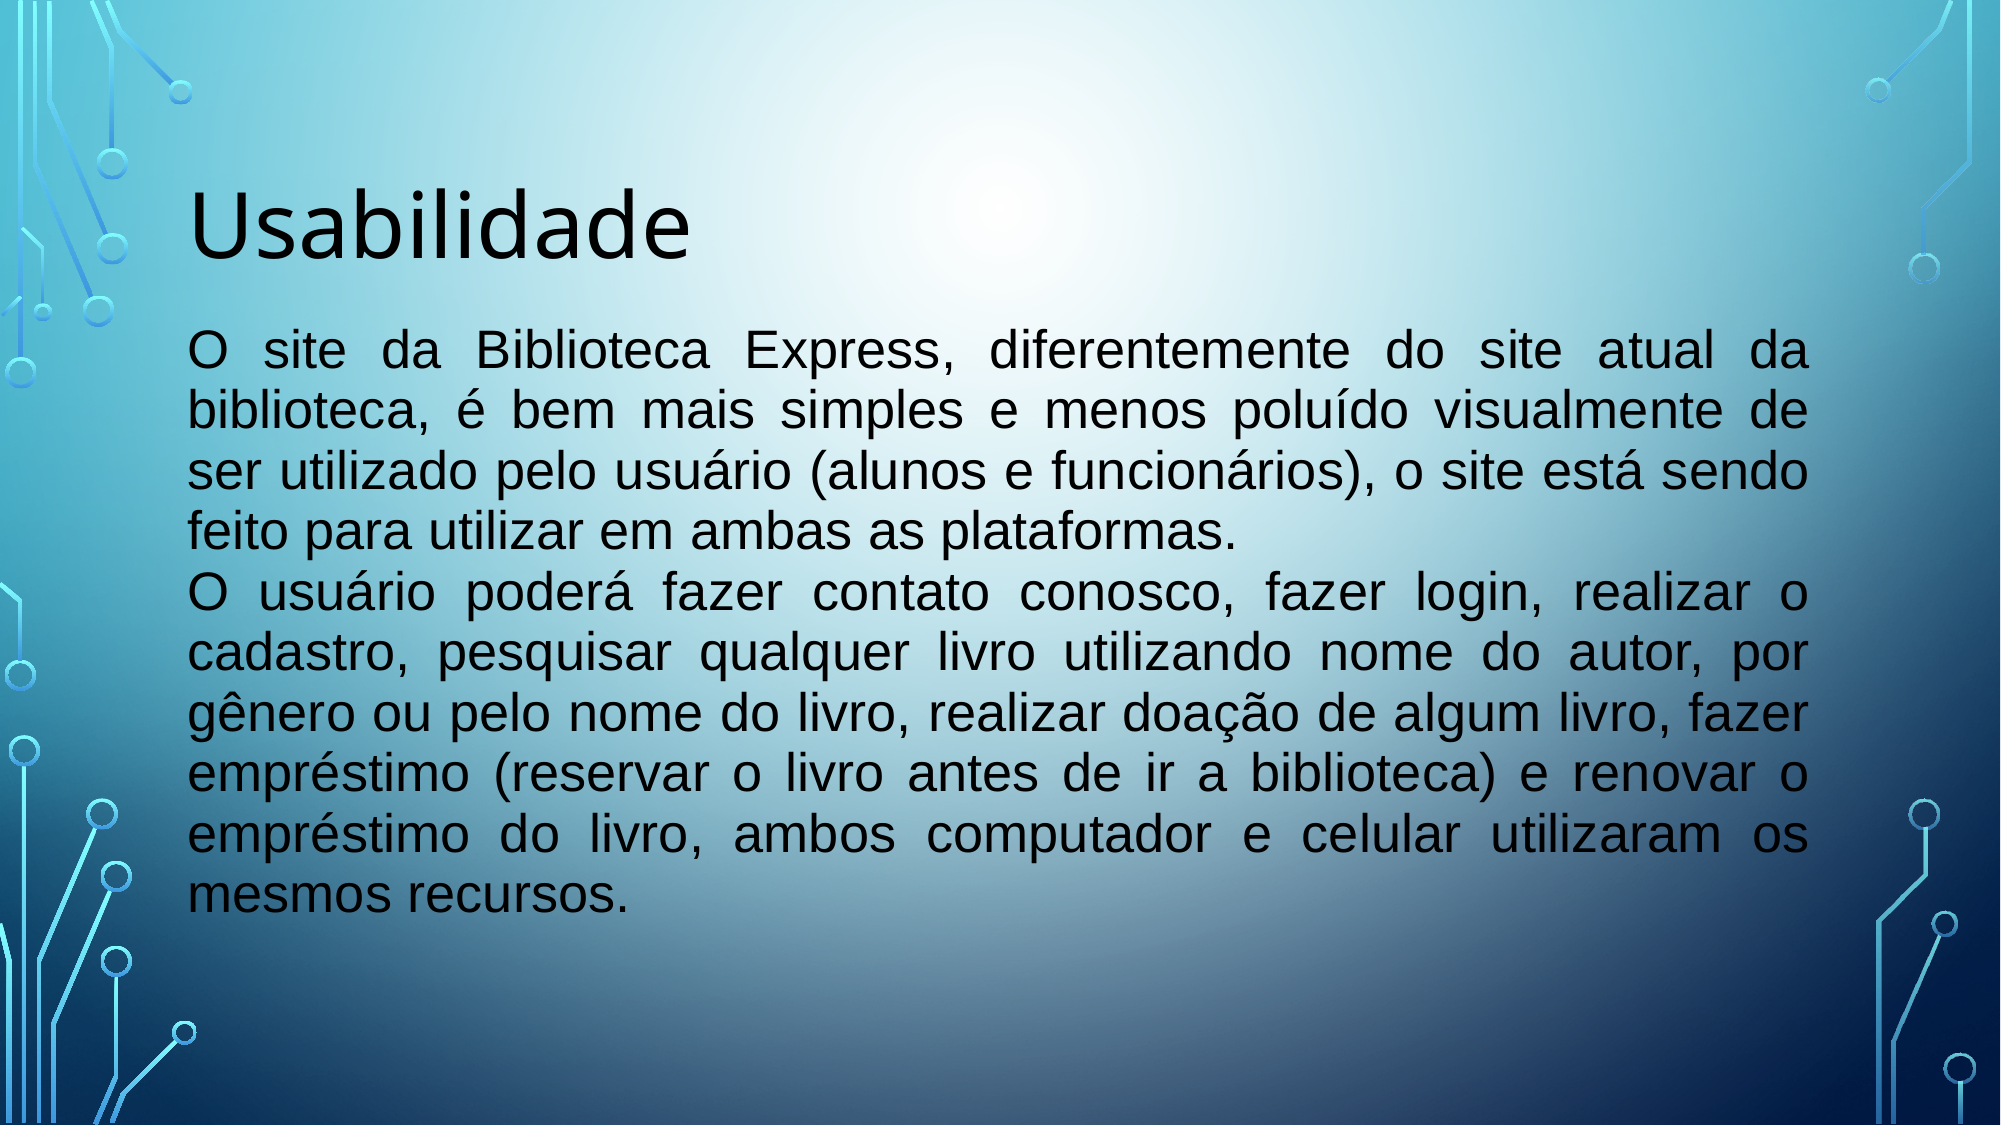

# Usabilidade
O site da Biblioteca Express, diferentemente do site atual da biblioteca, é bem mais simples e menos poluído visualmente de ser utilizado pelo usuário (alunos e funcionários), o site está sendo feito para utilizar em ambas as plataformas.
O usuário poderá fazer contato conosco, fazer login, realizar o cadastro, pesquisar qualquer livro utilizando nome do autor, por gênero ou pelo nome do livro, realizar doação de algum livro, fazer empréstimo (reservar o livro antes de ir a biblioteca) e renovar o empréstimo do livro, ambos computador e celular utilizaram os mesmos recursos.